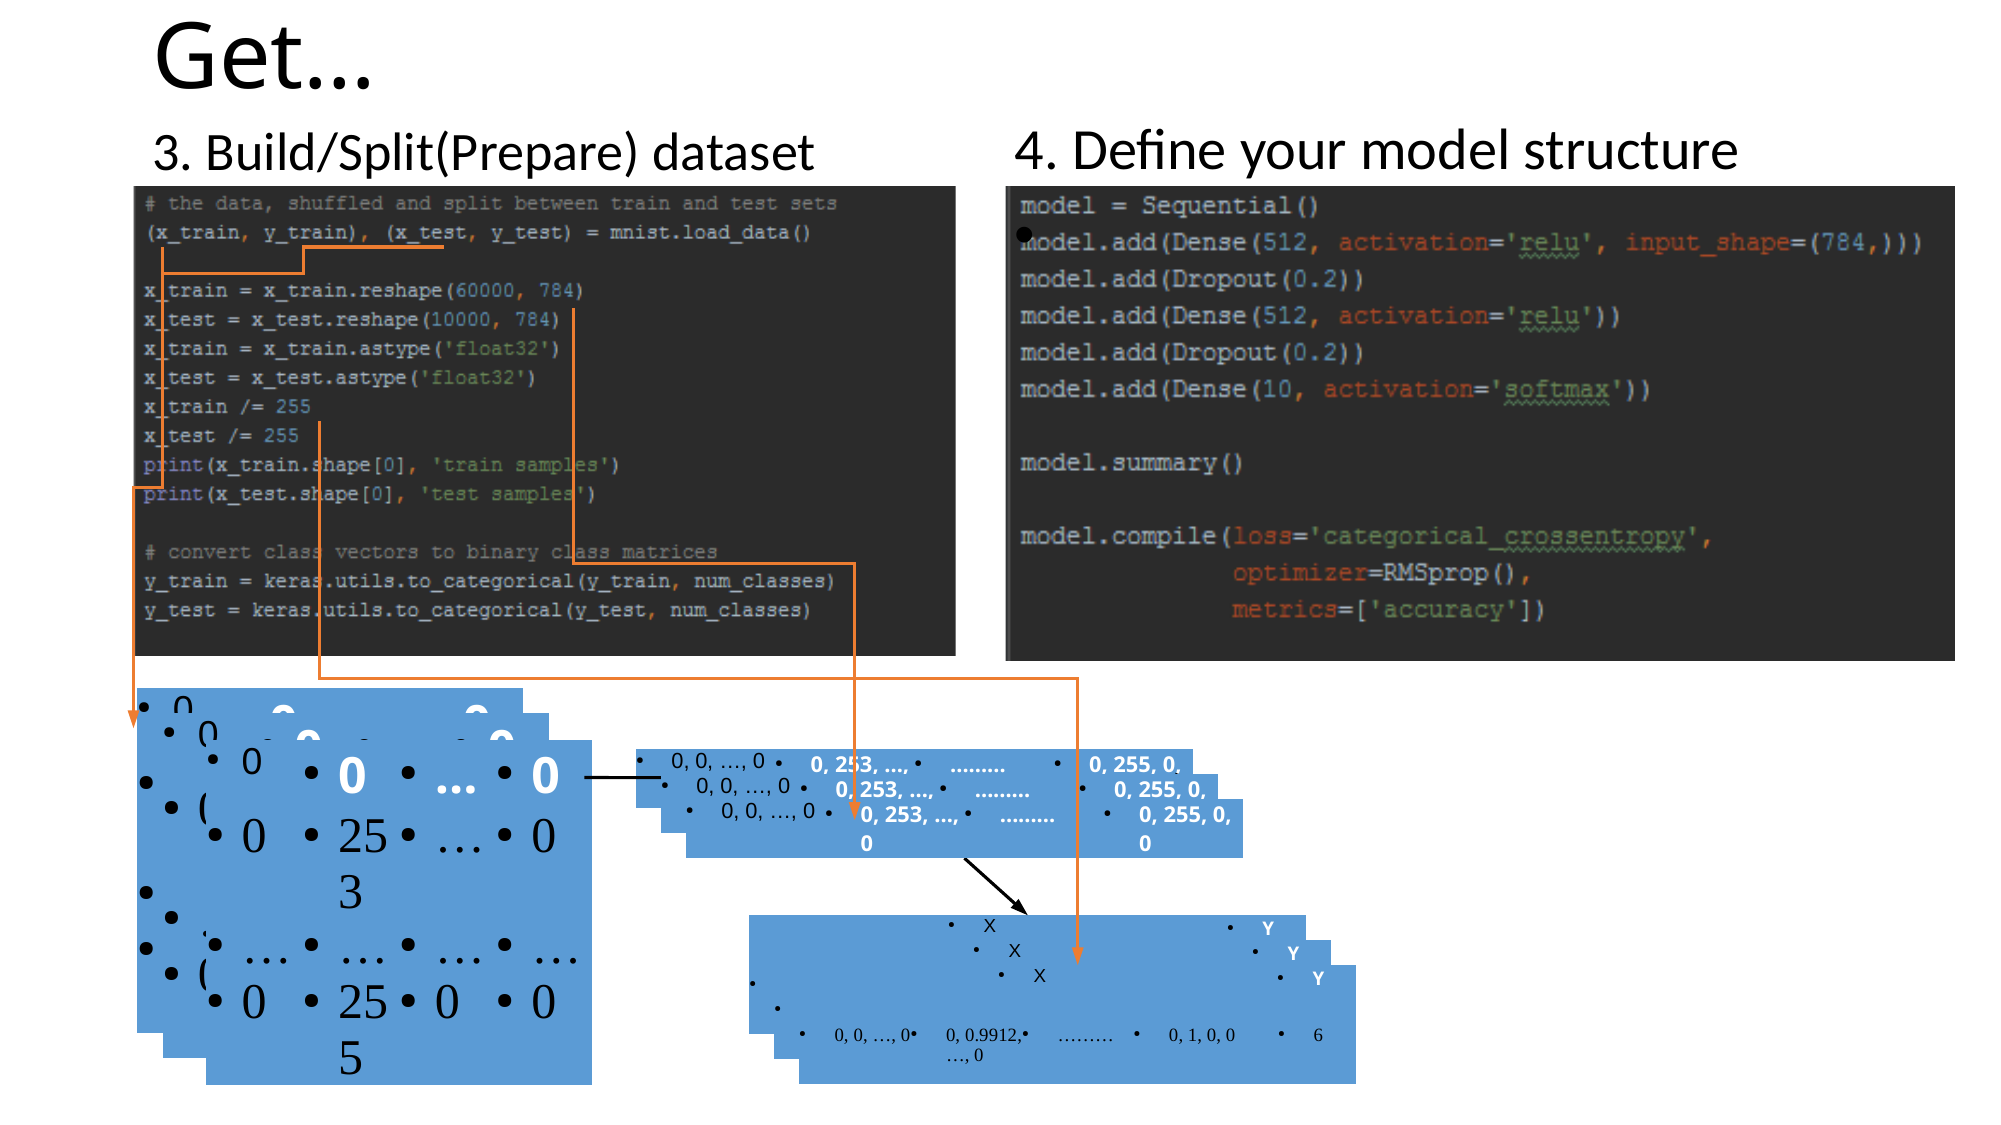

# Get…
4. Define your model structure
3. Build/Split(Prepare) dataset
| 0 | 0 | … | 0 |
| --- | --- | --- | --- |
| 0 | 253 | … | 0 |
| … | … | … | … |
| 0 | 255 | 0 | 0 |
| 0 | 0 | … | 0 |
| --- | --- | --- | --- |
| 0 | 253 | … | 0 |
| … | … | … | … |
| 0 | 255 | 0 | 0 |
| 0 | 0 | … | 0 |
| --- | --- | --- | --- |
| 0 | 253 | … | 0 |
| … | … | … | … |
| 0 | 255 | 0 | 0 |
| 0, 0, …, 0 | 0, 253, …, 0 | ……… | 0, 255, 0, 0 |
| --- | --- | --- | --- |
| 0, 0, …, 0 | 0, 253, …, 0 | ……… | 0, 255, 0, 0 |
| --- | --- | --- | --- |
| 0, 0, …, 0 | 0, 253, …, 0 | ……… | 0, 255, 0, 0 |
| --- | --- | --- | --- |
| X | | | | Y |
| --- | --- | --- | --- | --- |
| 0, 0, …, 0 | 0, 0.9912, …, 0 | ……… | 0, 1, 0, 0 | 6 |
| X | | | | Y |
| --- | --- | --- | --- | --- |
| 0, 0, …, 0 | 0, 0.7712, …, 0 | ……… | 0, 0, 1, 0 | 2 |
| X | | | | Y |
| --- | --- | --- | --- | --- |
| 0, 0, …, 0 | 0, 0.9912, …, 0 | ……… | 0, 1, 0, 0 | 6 |